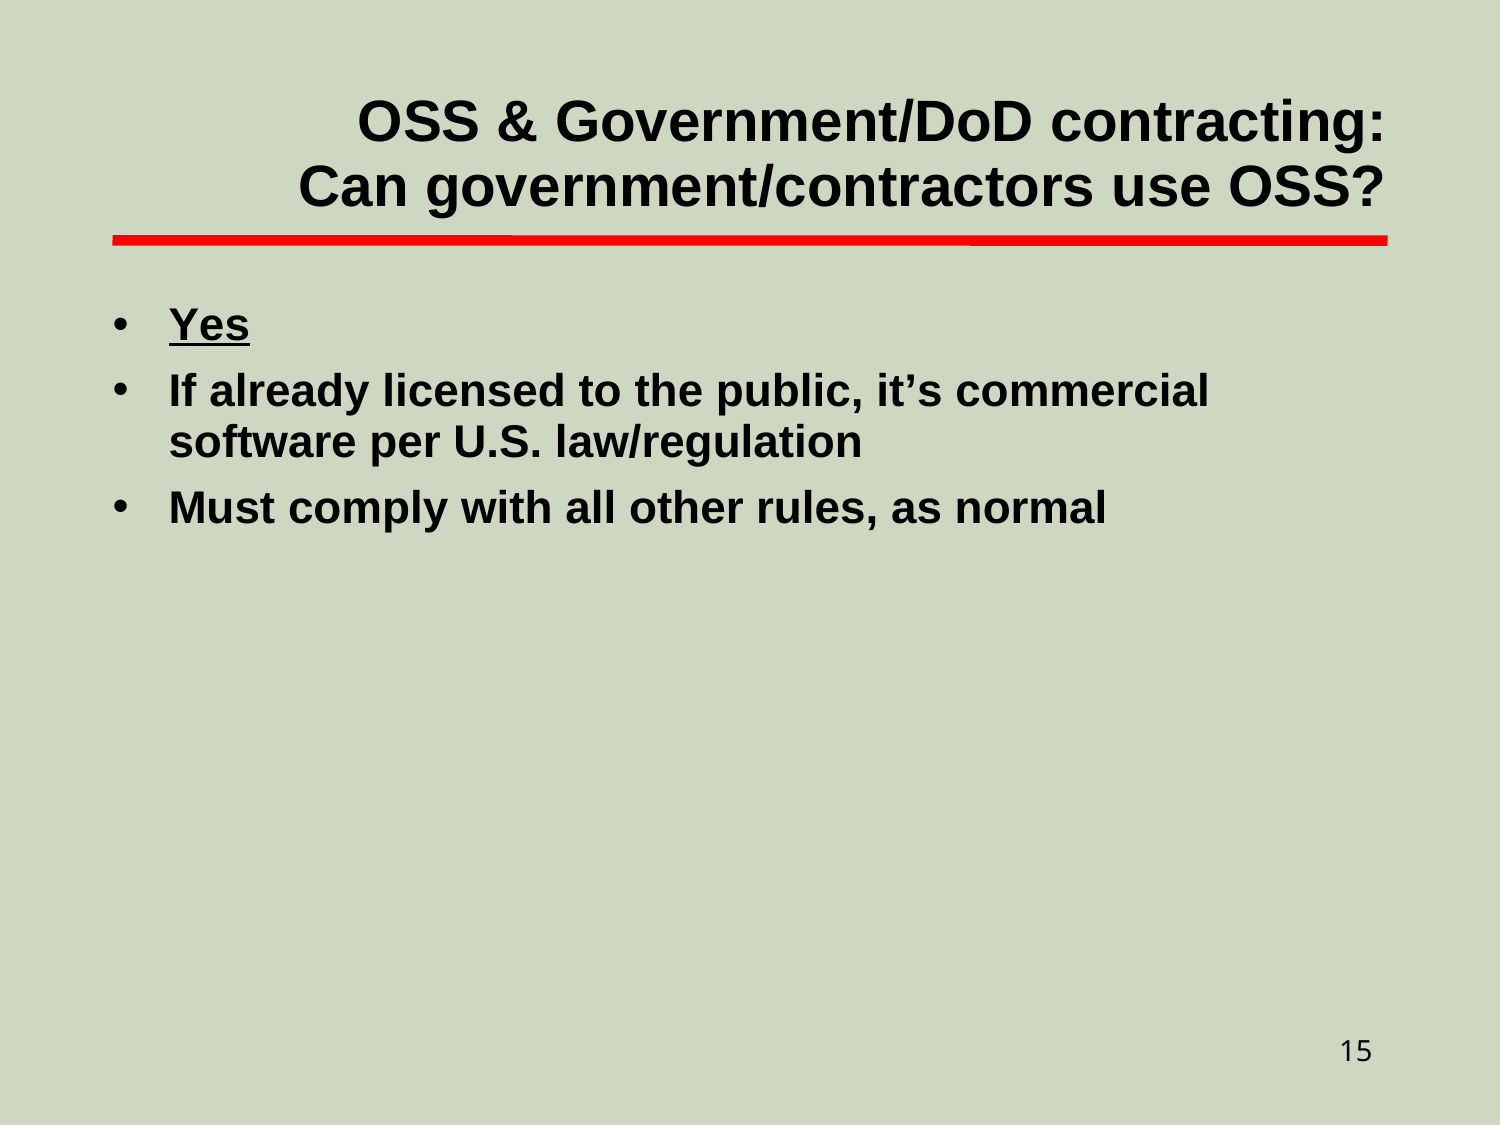

# OSS & Government/DoD contracting: Can government/contractors use OSS?
Yes
If already licensed to the public, it’s commercial software per U.S. law/regulation
Must comply with all other rules, as normal